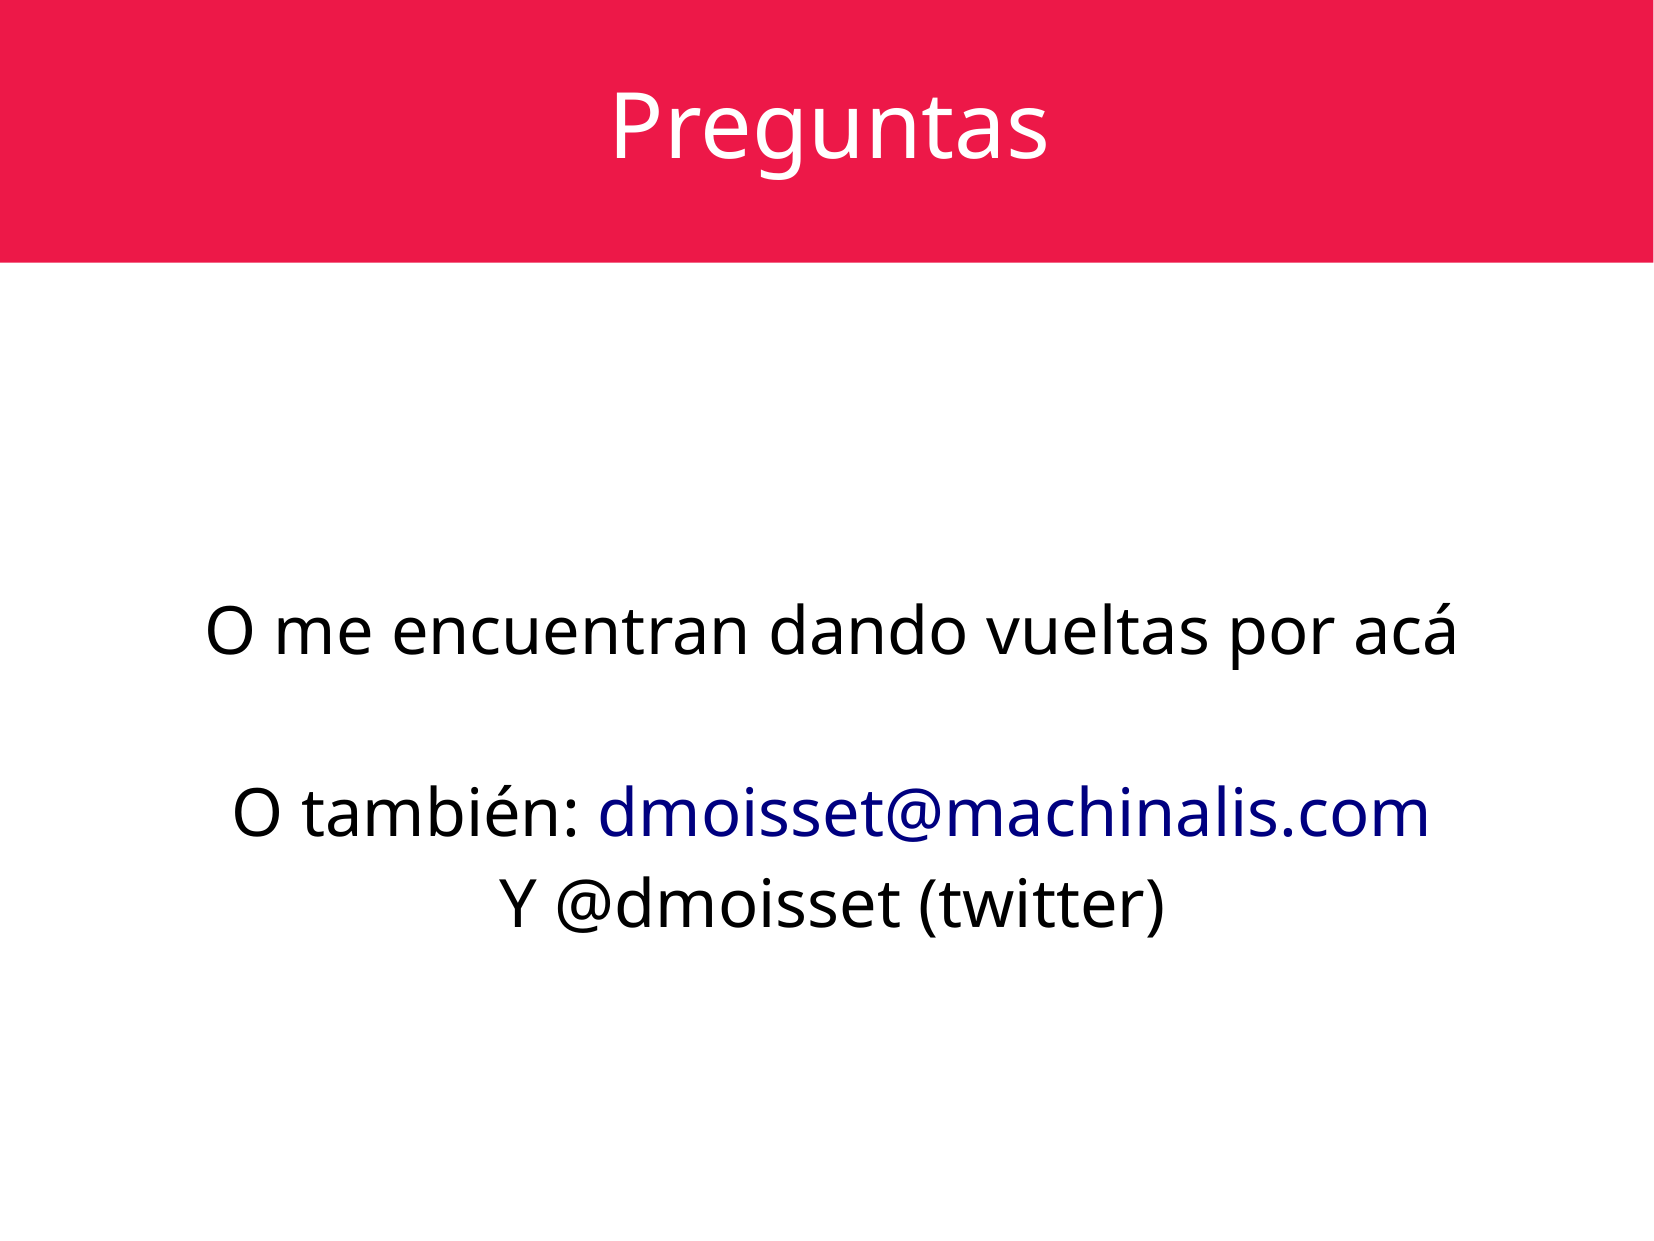

# Preguntas
O me encuentran dando vueltas por acá
O también: dmoisset@machinalis.com
Y @dmoisset (twitter)